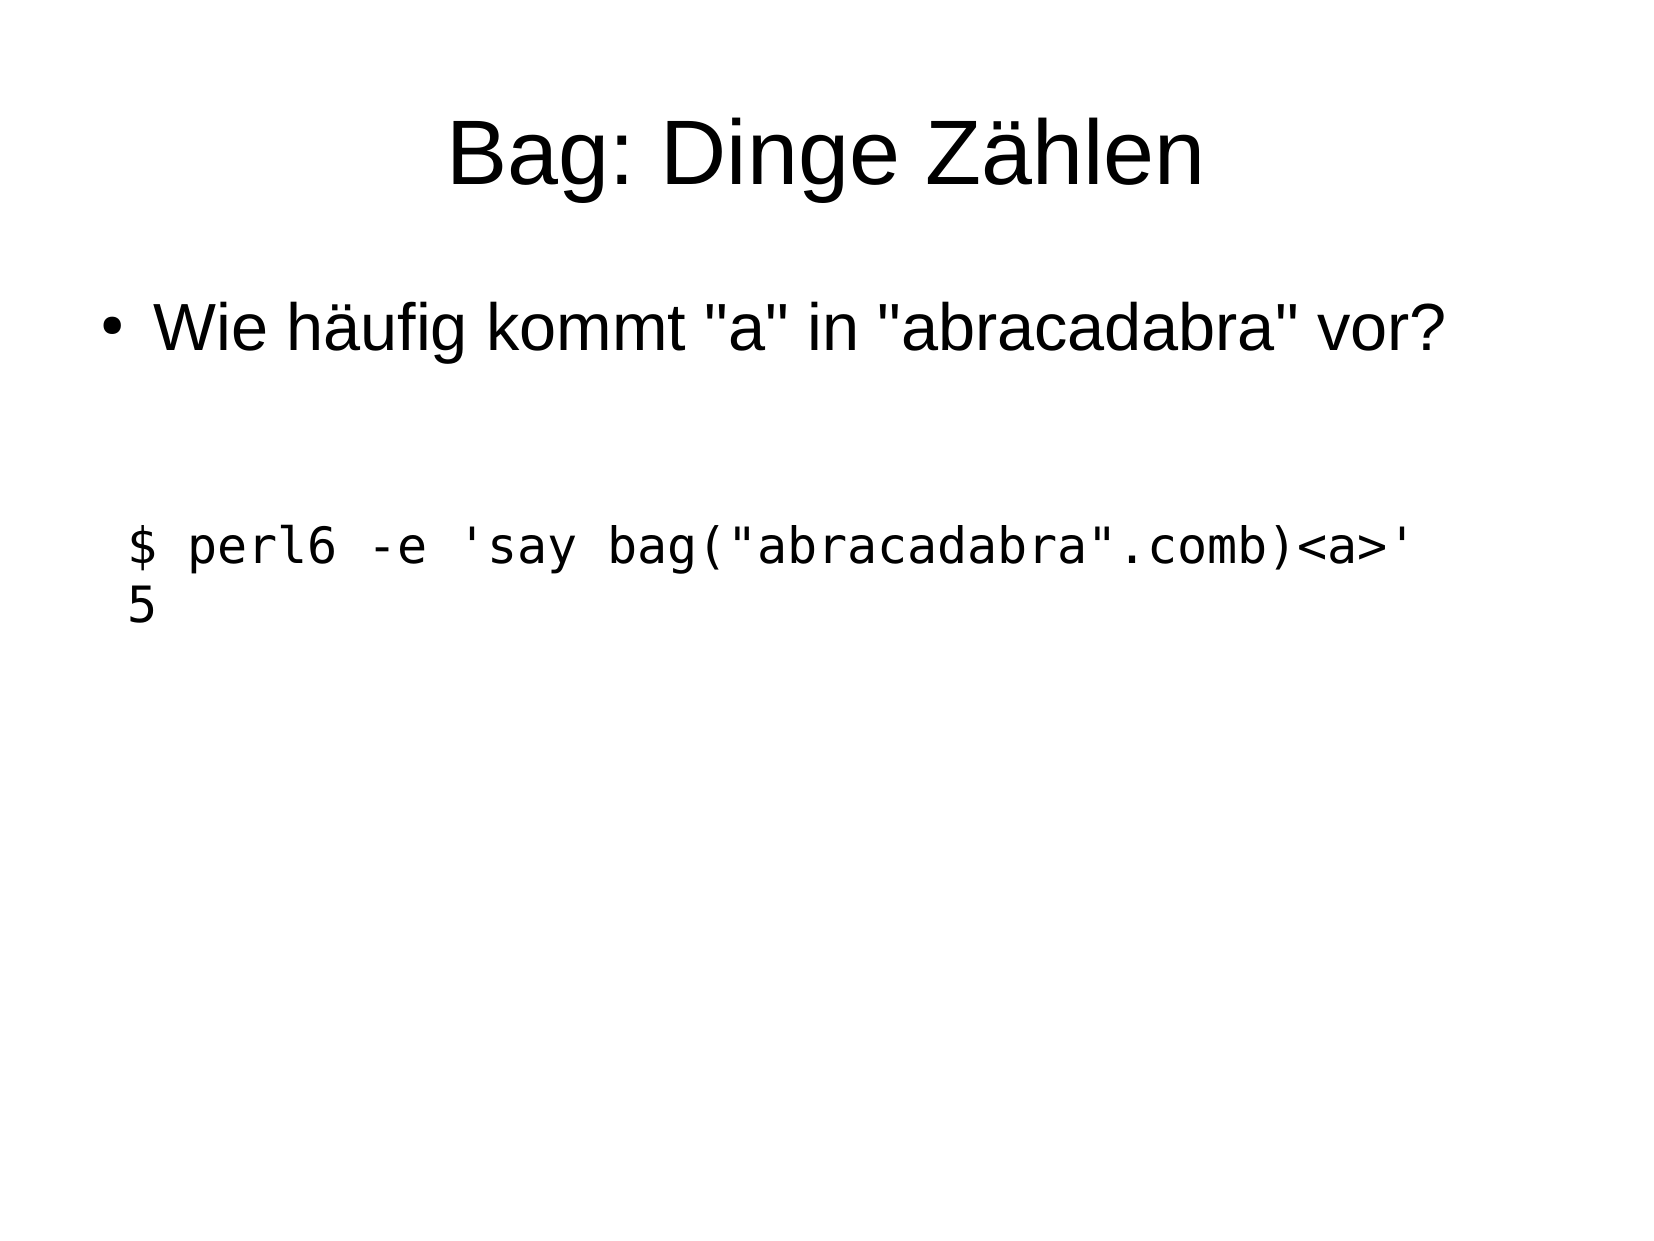

# Bag: Dinge Zählen
Wie häufig kommt "a" in "abracadabra" vor?
$ perl6 -e 'say bag("abracadabra".comb)<a>'
5